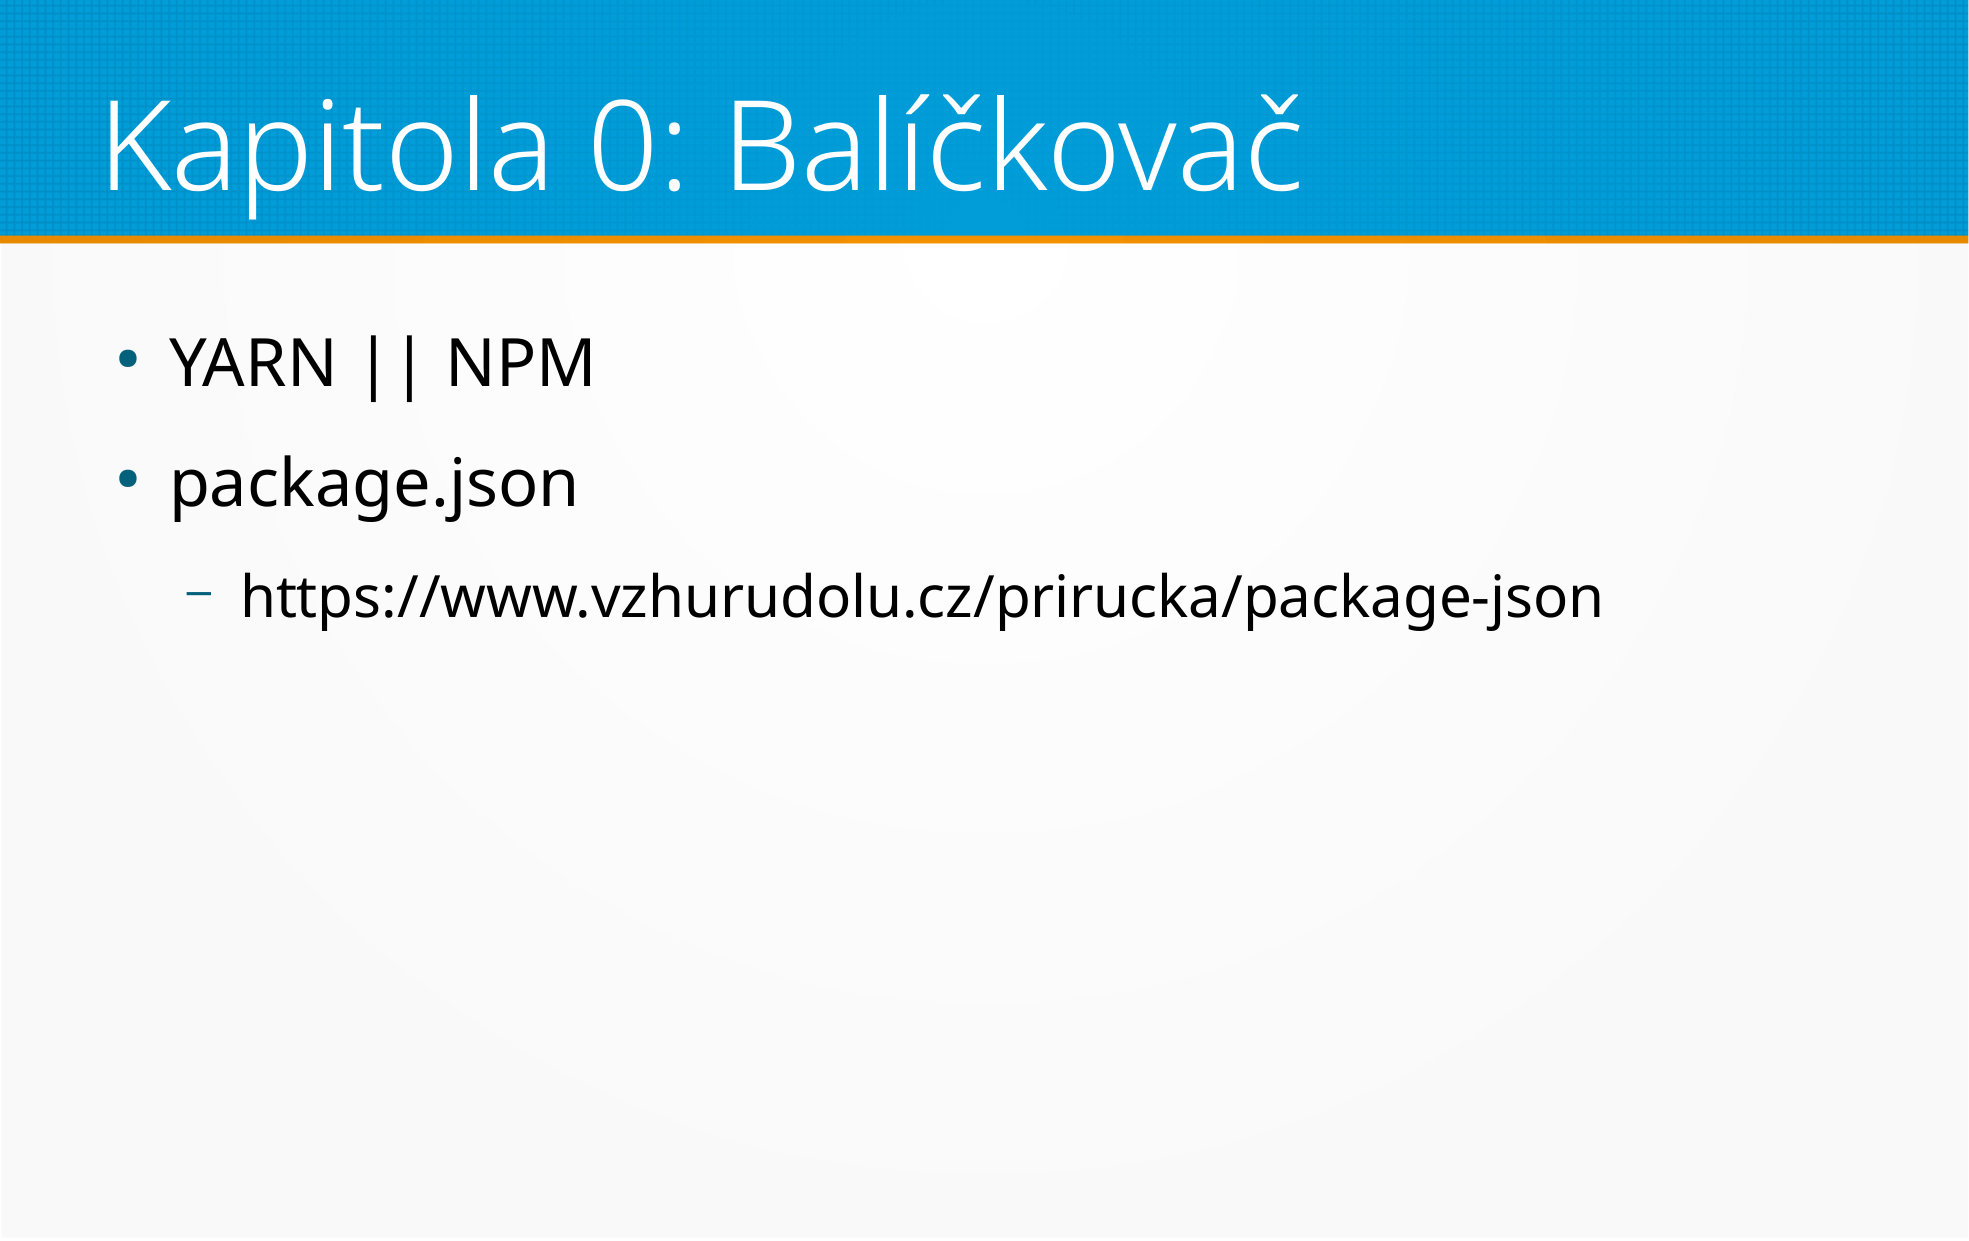

# Kapitola 0: Balíčkovač
YARN || NPM
package.json
https://www.vzhurudolu.cz/prirucka/package-json